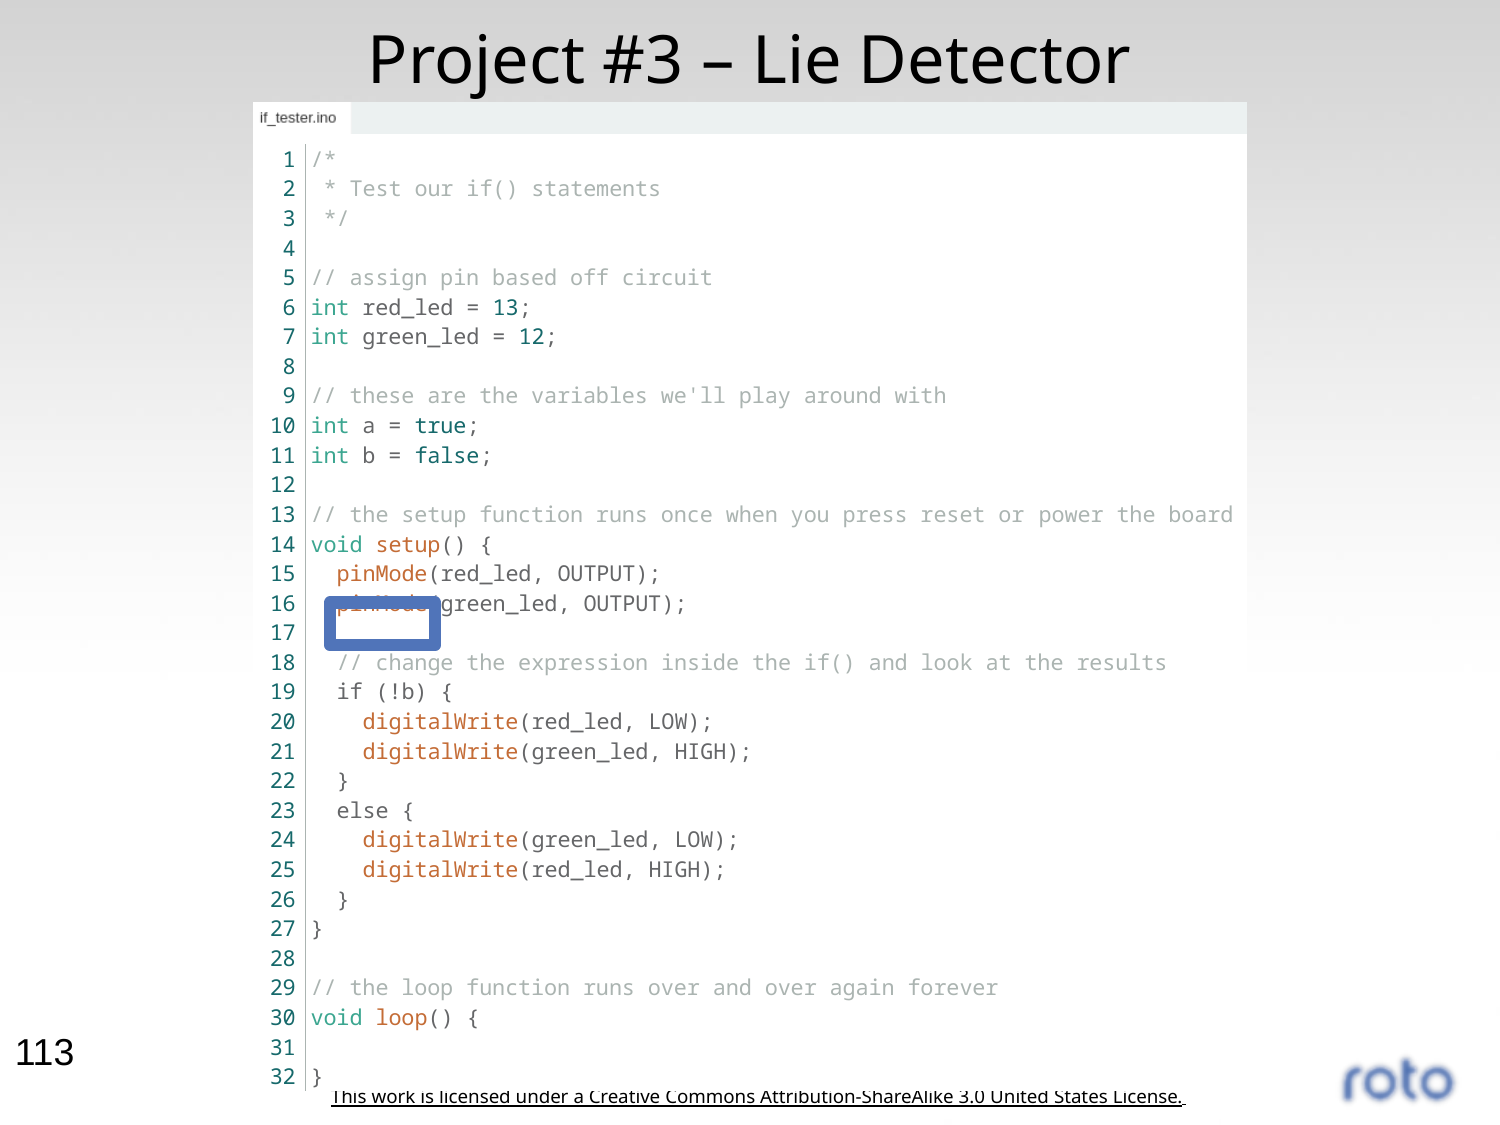

# Project #3 – Lie Detector Code Review
| 1 | /\* |
| --- | --- |
| 2 | \* Test our if() statements |
| 3 | \*/ |
| 4 | |
| 5 | // assign pin based off circuit |
| 6 | int red\_led = 13; |
| 7 | int green\_led = 12; |
| 8 | |
| 9 | // these are the variables we'll play around with |
| 10 | int a = true; |
| 11 | int b = false; |
| 12 | |
| 13 | // the setup function runs once when you press reset or power the board |
| 14 | void setup() { |
| 15 | pinMode(red\_led, OUTPUT); |
| 16 | pinMode(green\_led, OUTPUT); |
| 17 | |
| 18 | // change the expression inside the if() and look at the results |
| 19 | if (!b) { |
| 20 | digitalWrite(red\_led, LOW); |
| 21 | digitalWrite(green\_led, HIGH); |
| 22 | } |
| 23 | else { |
| 24 | digitalWrite(green\_led, LOW); |
| 25 | digitalWrite(red\_led, HIGH); |
| 26 | } |
| 27 | } |
| 28 | |
| 29 | // the loop function runs over and over again forever |
| 30 | void loop() { |
| 31 | |
| 32 | } |